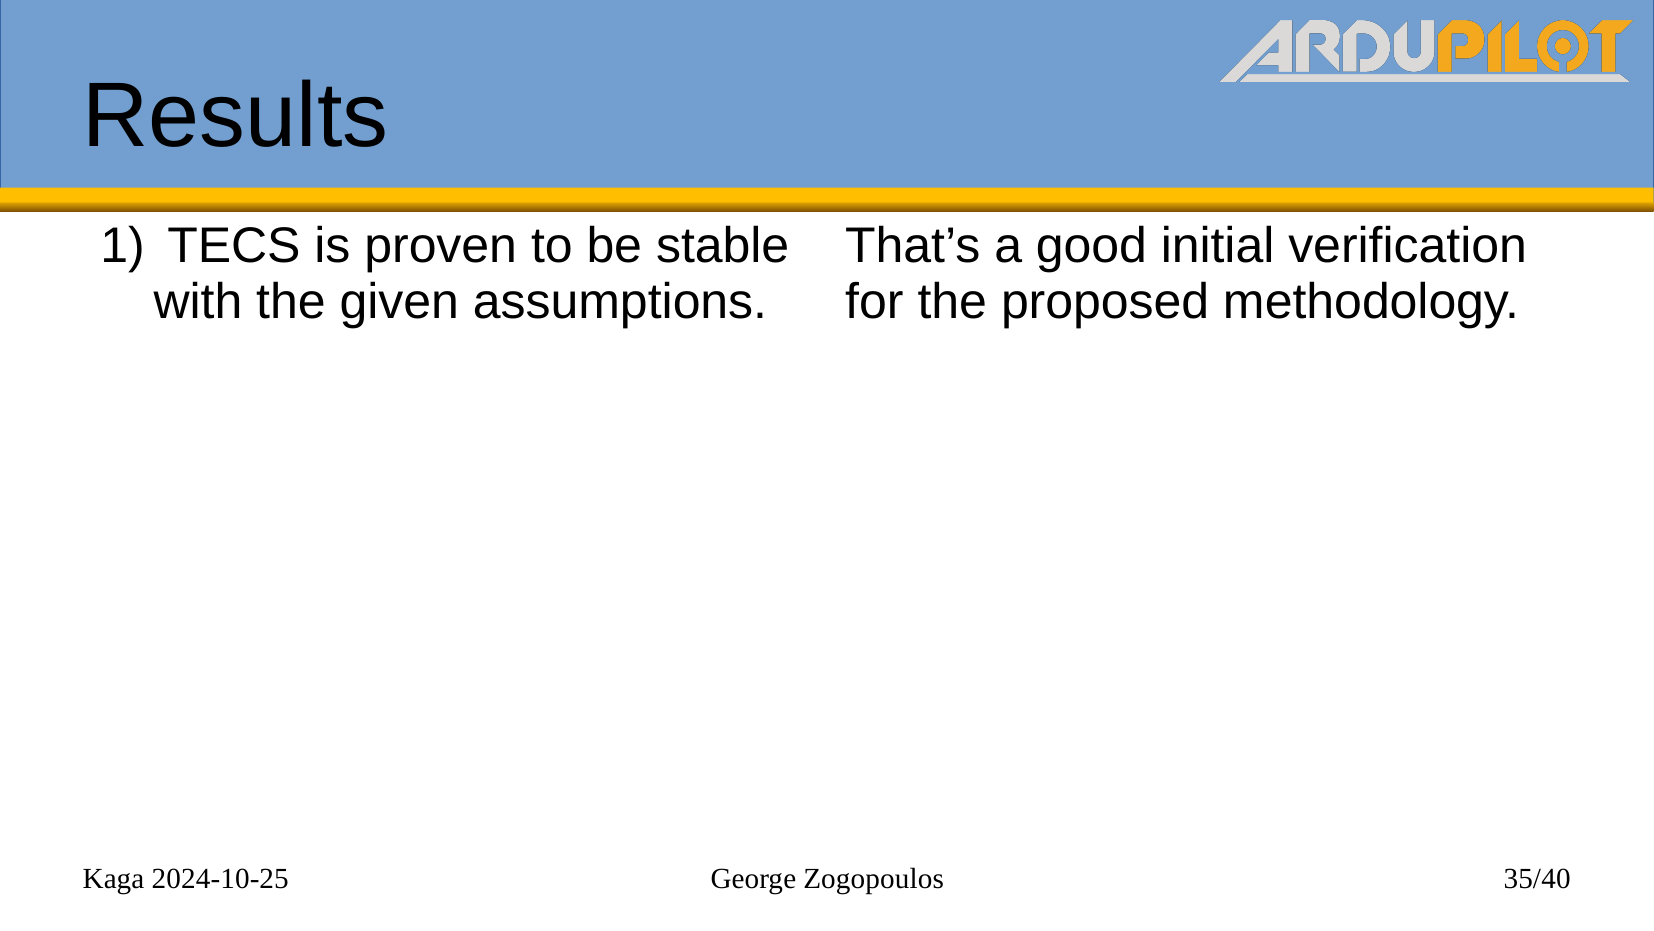

# Results
 TECS is proven to be stable with the given assumptions.
That’s a good initial verification for the proposed methodology.
Kaga 2024-10-25
George Zogopoulos
35